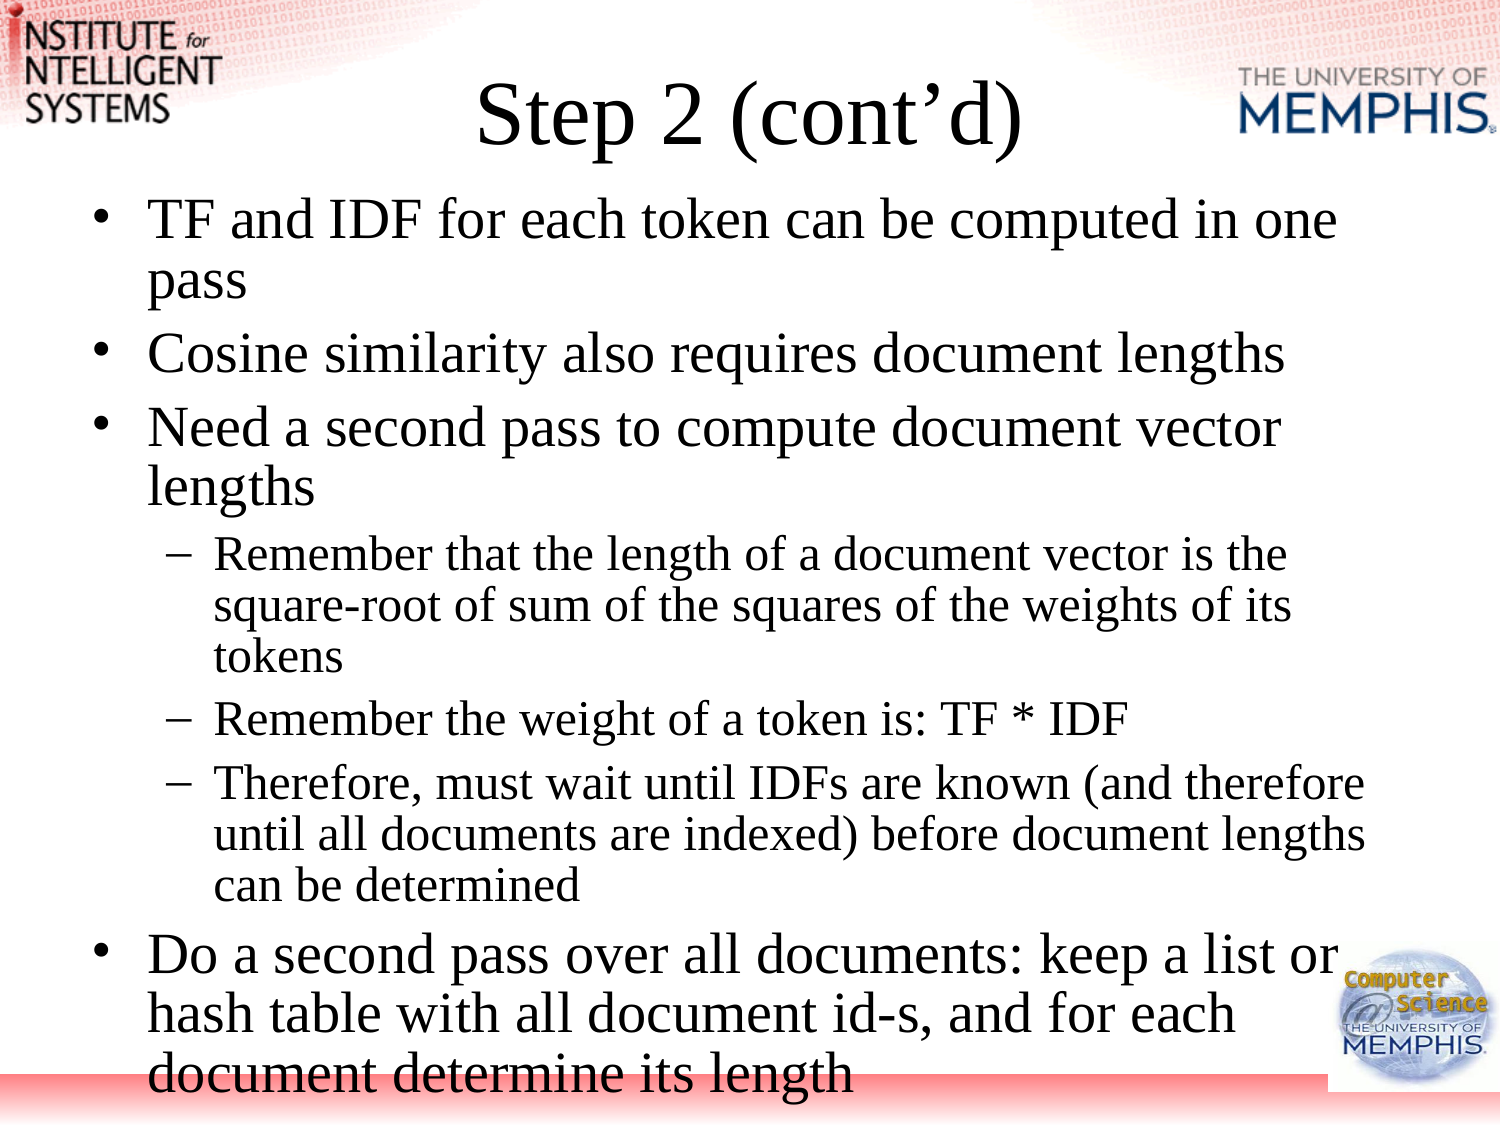

# Step 2 (cont’d)
TF and IDF for each token can be computed in one pass
Cosine similarity also requires document lengths
Need a second pass to compute document vector lengths
Remember that the length of a document vector is the square-root of sum of the squares of the weights of its tokens
Remember the weight of a token is: TF * IDF
Therefore, must wait until IDFs are known (and therefore until all documents are indexed) before document lengths can be determined
Do a second pass over all documents: keep a list or hash table with all document id-s, and for each document determine its length